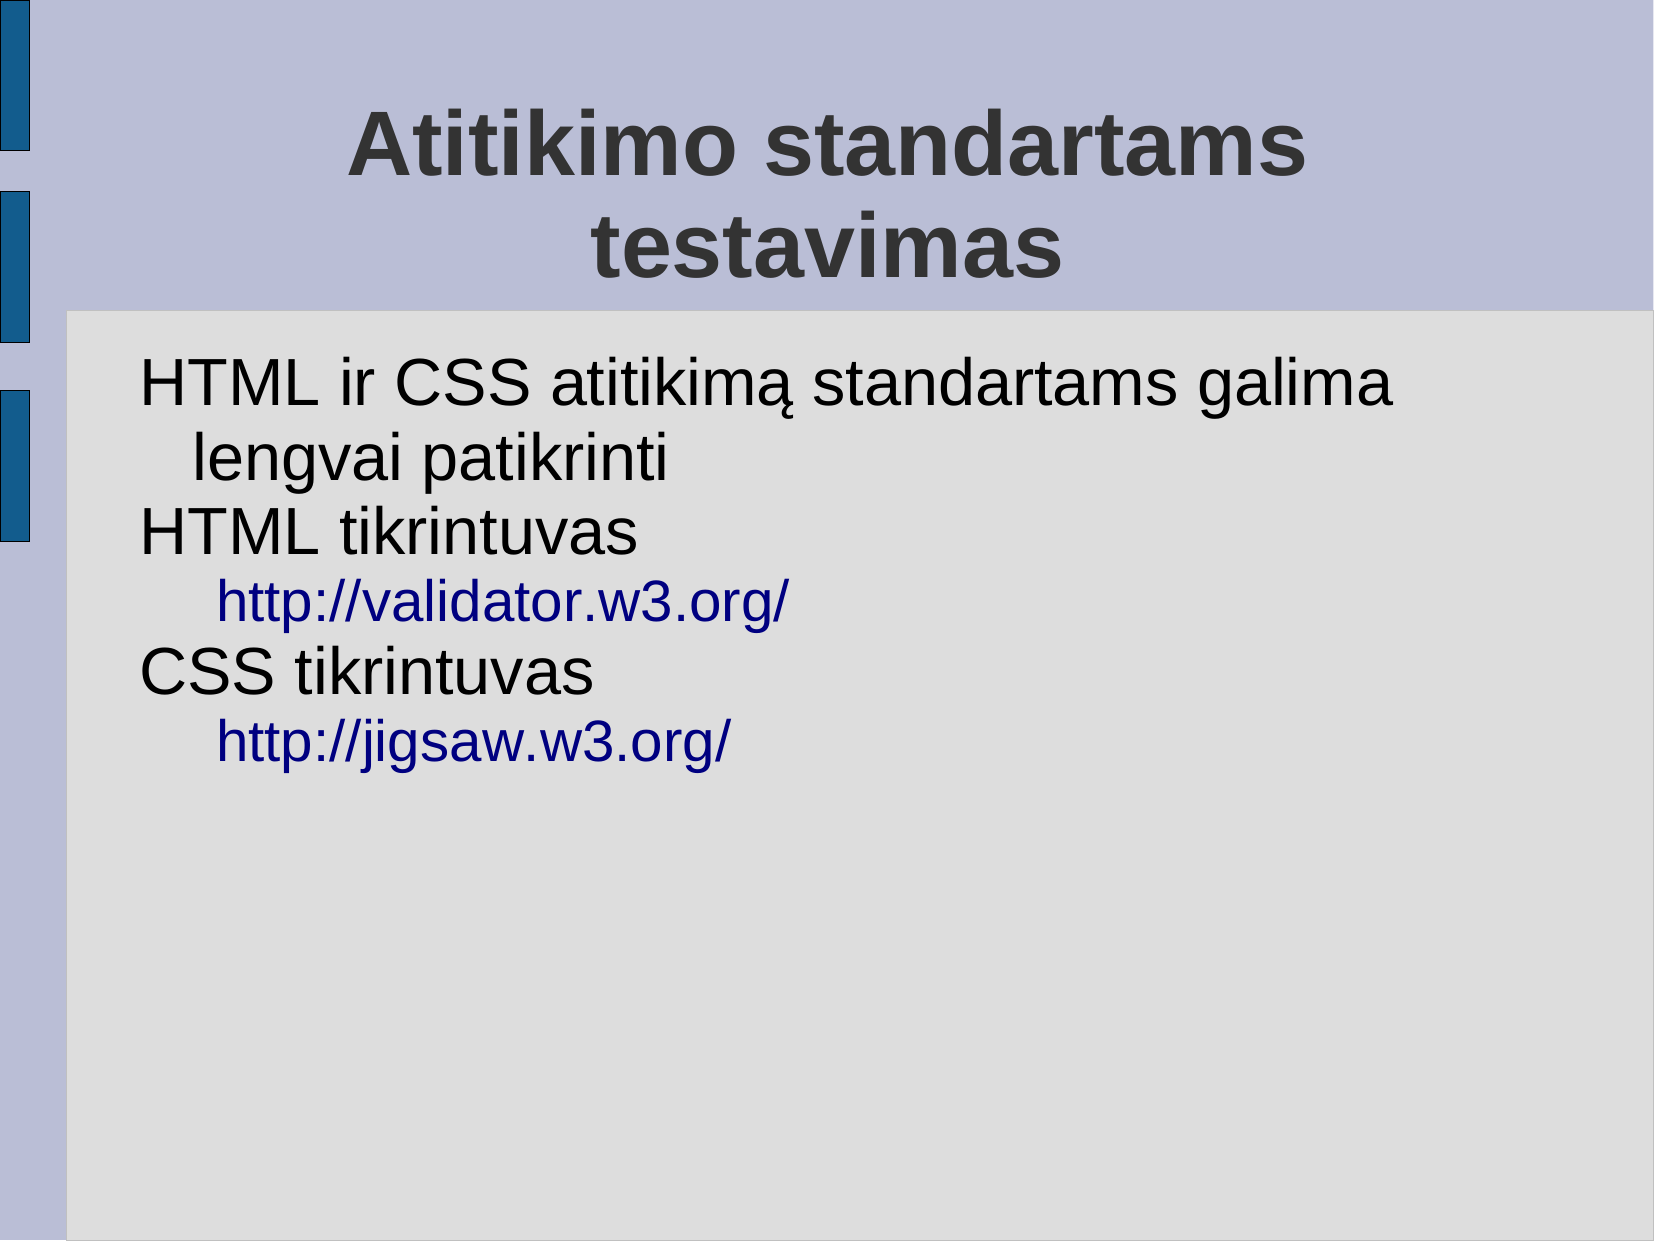

# Atitikimo standartams testavimas
HTML ir CSS atitikimą standartams galima lengvai patikrinti
HTML tikrintuvas
http://validator.w3.org/
CSS tikrintuvas
http://jigsaw.w3.org/